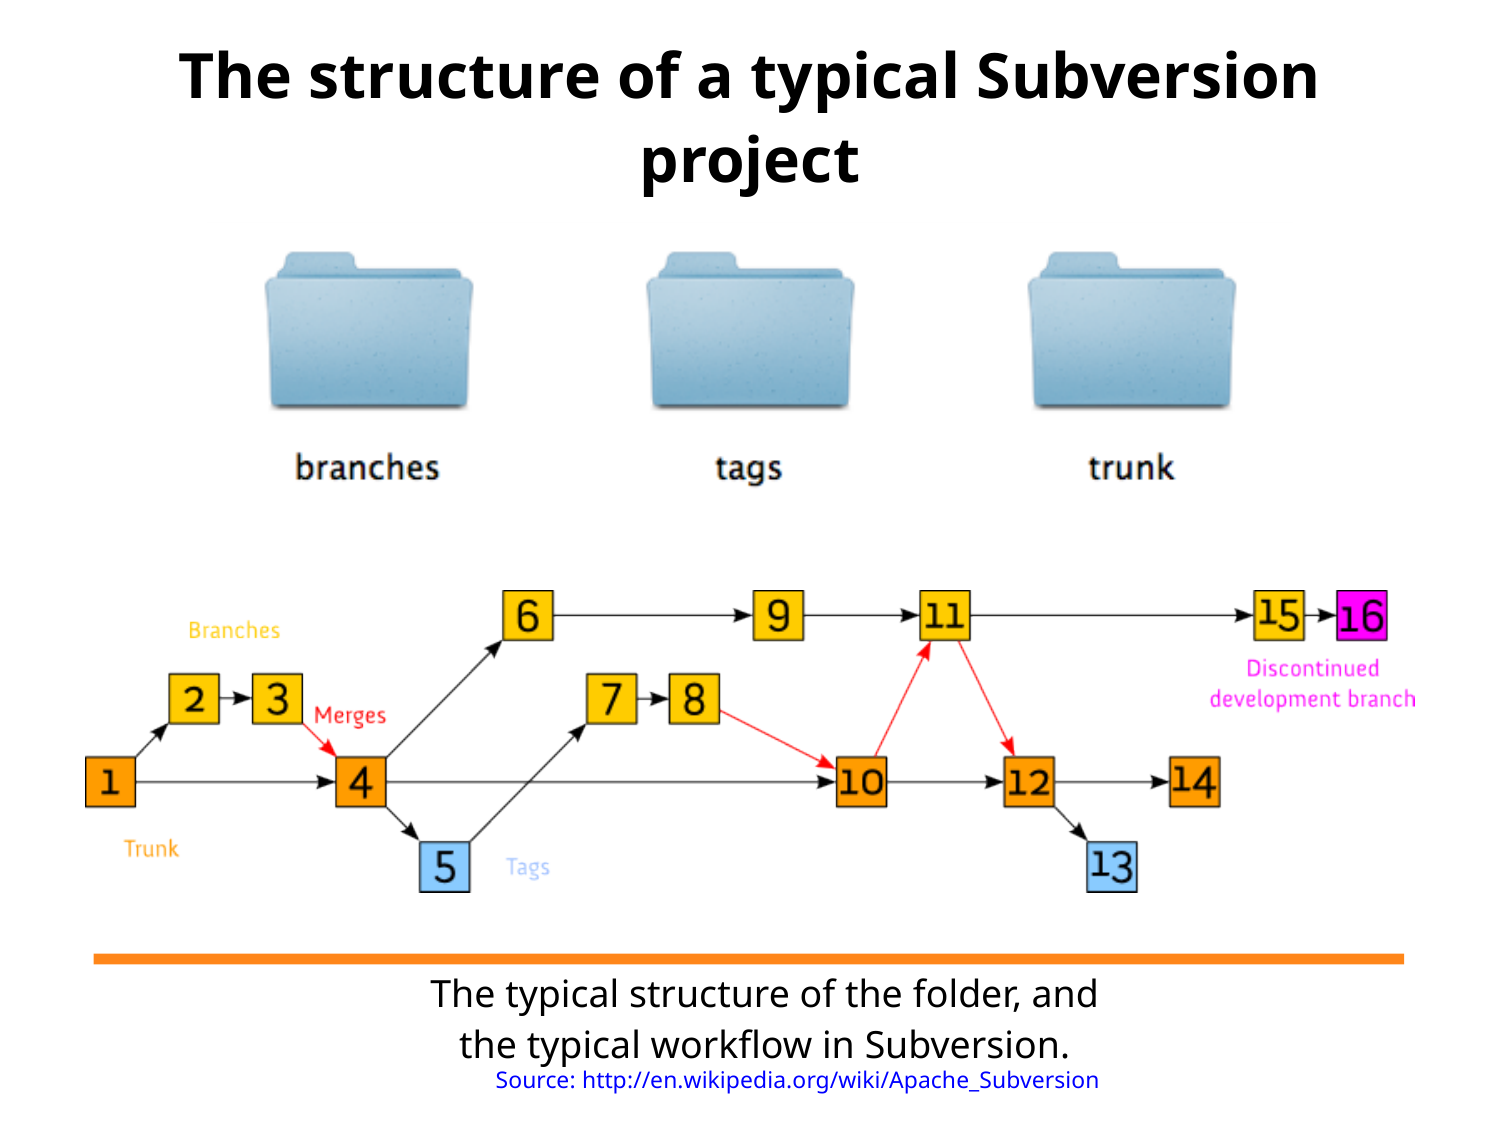

# The structure of a typical Subversion project
The typical structure of the folder, and the typical workflow in Subversion.
Source: http://en.wikipedia.org/wiki/Apache_Subversion